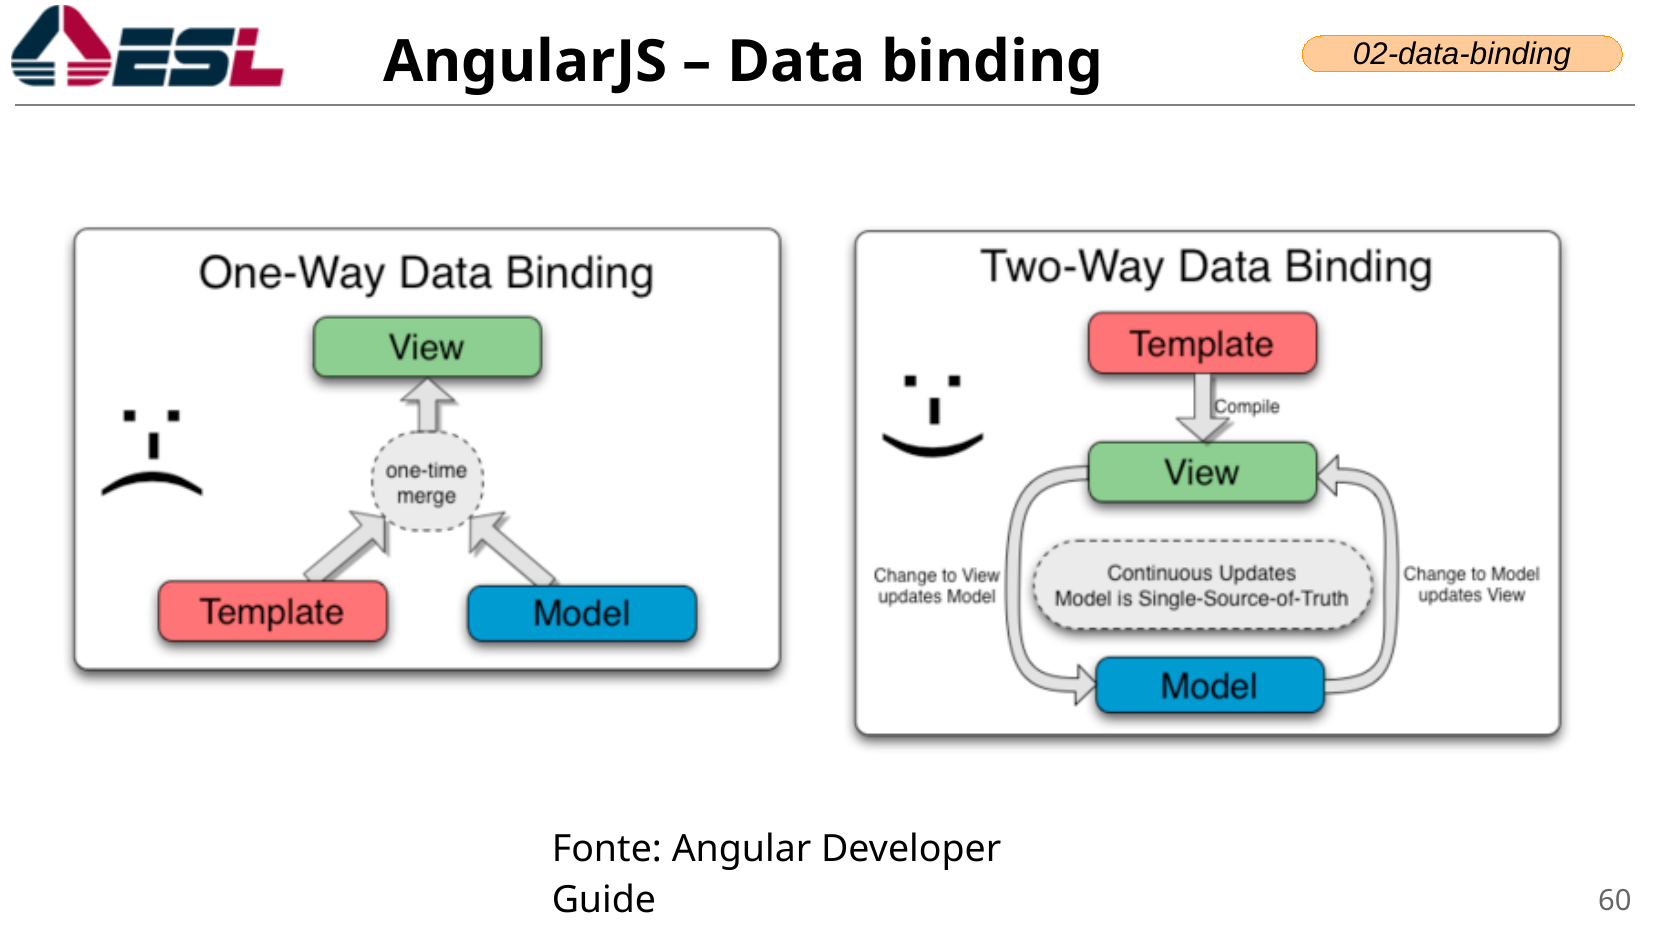

# AngularJS – Data binding
02-data-binding
Fonte: Angular Developer Guide